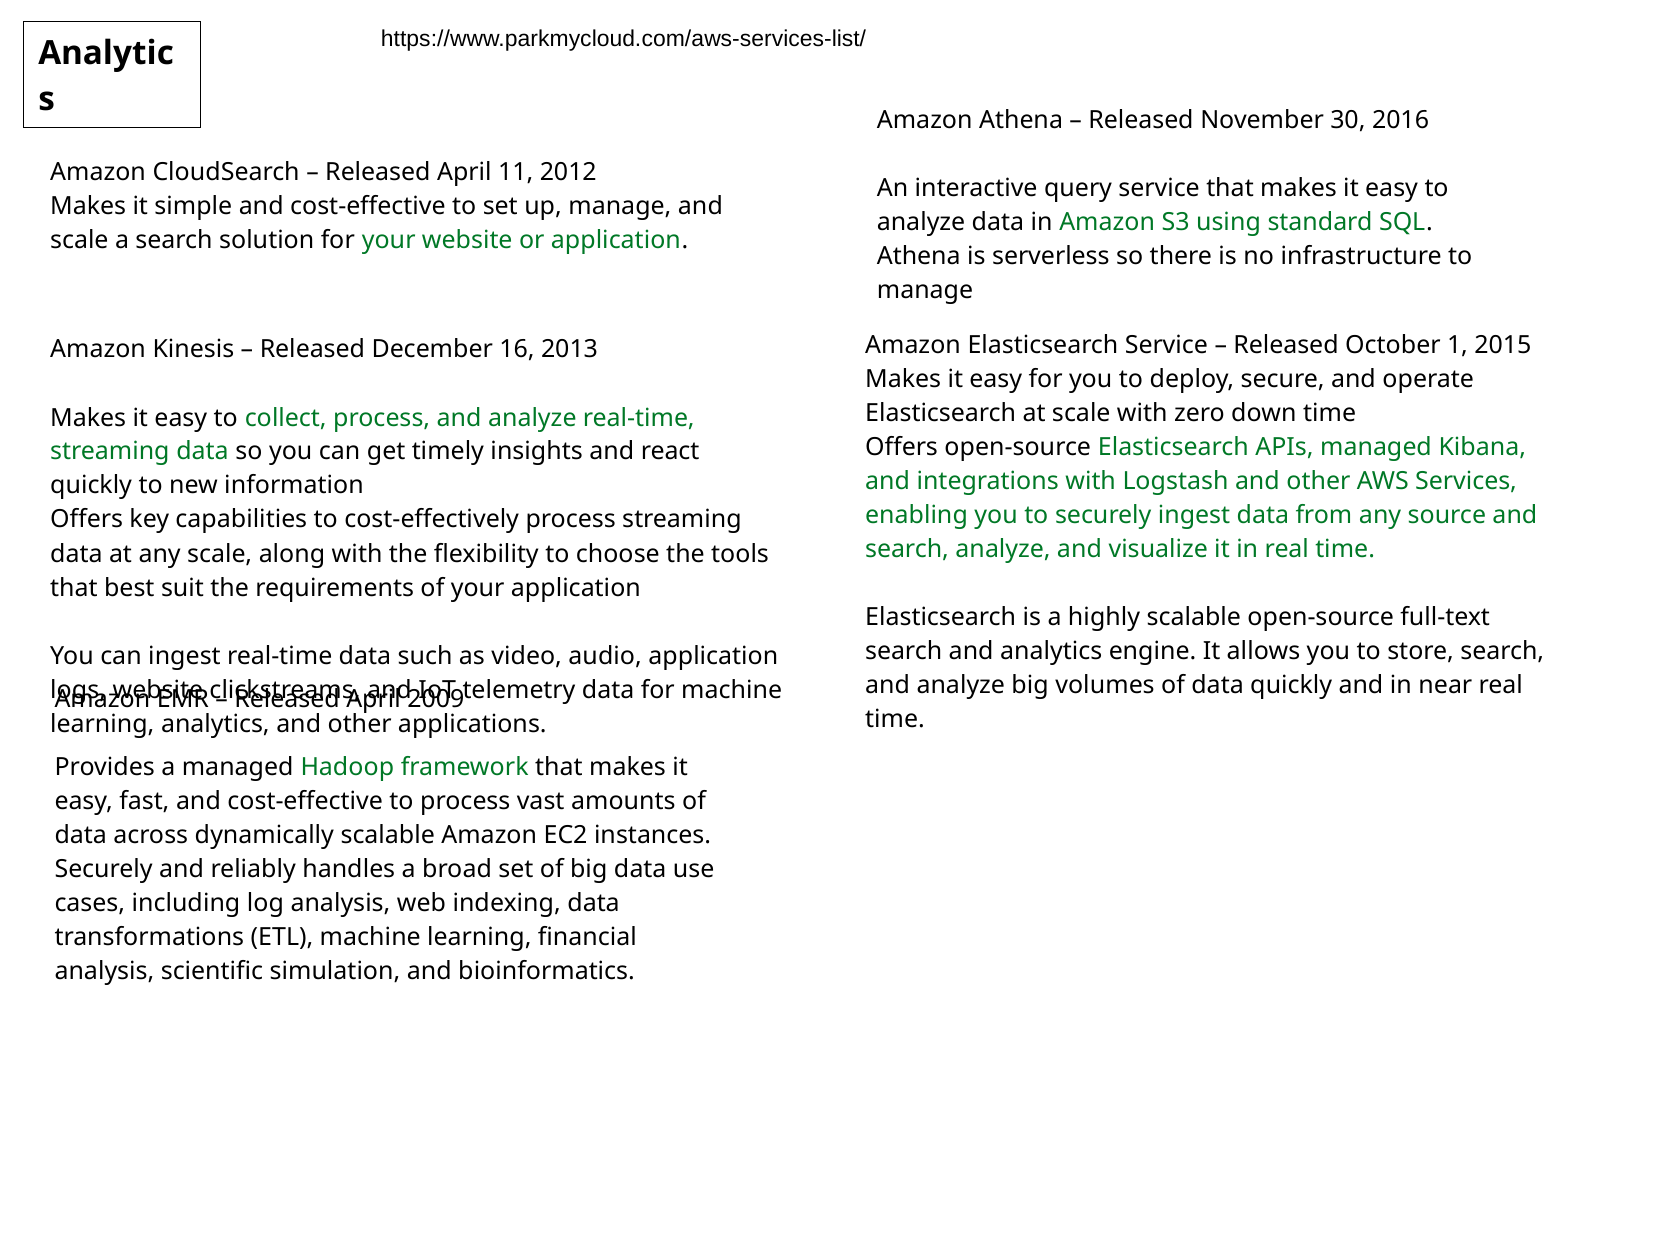

https://www.parkmycloud.com/aws-services-list/
Analytics
Amazon Athena – Released November 30, 2016
An interactive query service that makes it easy to analyze data in Amazon S3 using standard SQL.
Athena is serverless so there is no infrastructure to manage
Amazon CloudSearch – Released April 11, 2012
Makes it simple and cost-effective to set up, manage, and scale a search solution for your website or application.
Amazon Kinesis – Released December 16, 2013
Makes it easy to collect, process, and analyze real-time, streaming data so you can get timely insights and react quickly to new information
Offers key capabilities to cost-effectively process streaming data at any scale, along with the flexibility to choose the tools that best suit the requirements of your application
You can ingest real-time data such as video, audio, application logs, website clickstreams, and IoT telemetry data for machine learning, analytics, and other applications.
Amazon Elasticsearch Service – Released October 1, 2015
Makes it easy for you to deploy, secure, and operate Elasticsearch at scale with zero down time
Offers open-source Elasticsearch APIs, managed Kibana, and integrations with Logstash and other AWS Services, enabling you to securely ingest data from any source and search, analyze, and visualize it in real time.
Elasticsearch is a highly scalable open-source full-text search and analytics engine. It allows you to store, search, and analyze big volumes of data quickly and in near real time.
Amazon EMR – Released April 2009
Provides a managed Hadoop framework that makes it easy, fast, and cost-effective to process vast amounts of data across dynamically scalable Amazon EC2 instances.
Securely and reliably handles a broad set of big data use cases, including log analysis, web indexing, data transformations (ETL), machine learning, financial analysis, scientific simulation, and bioinformatics.